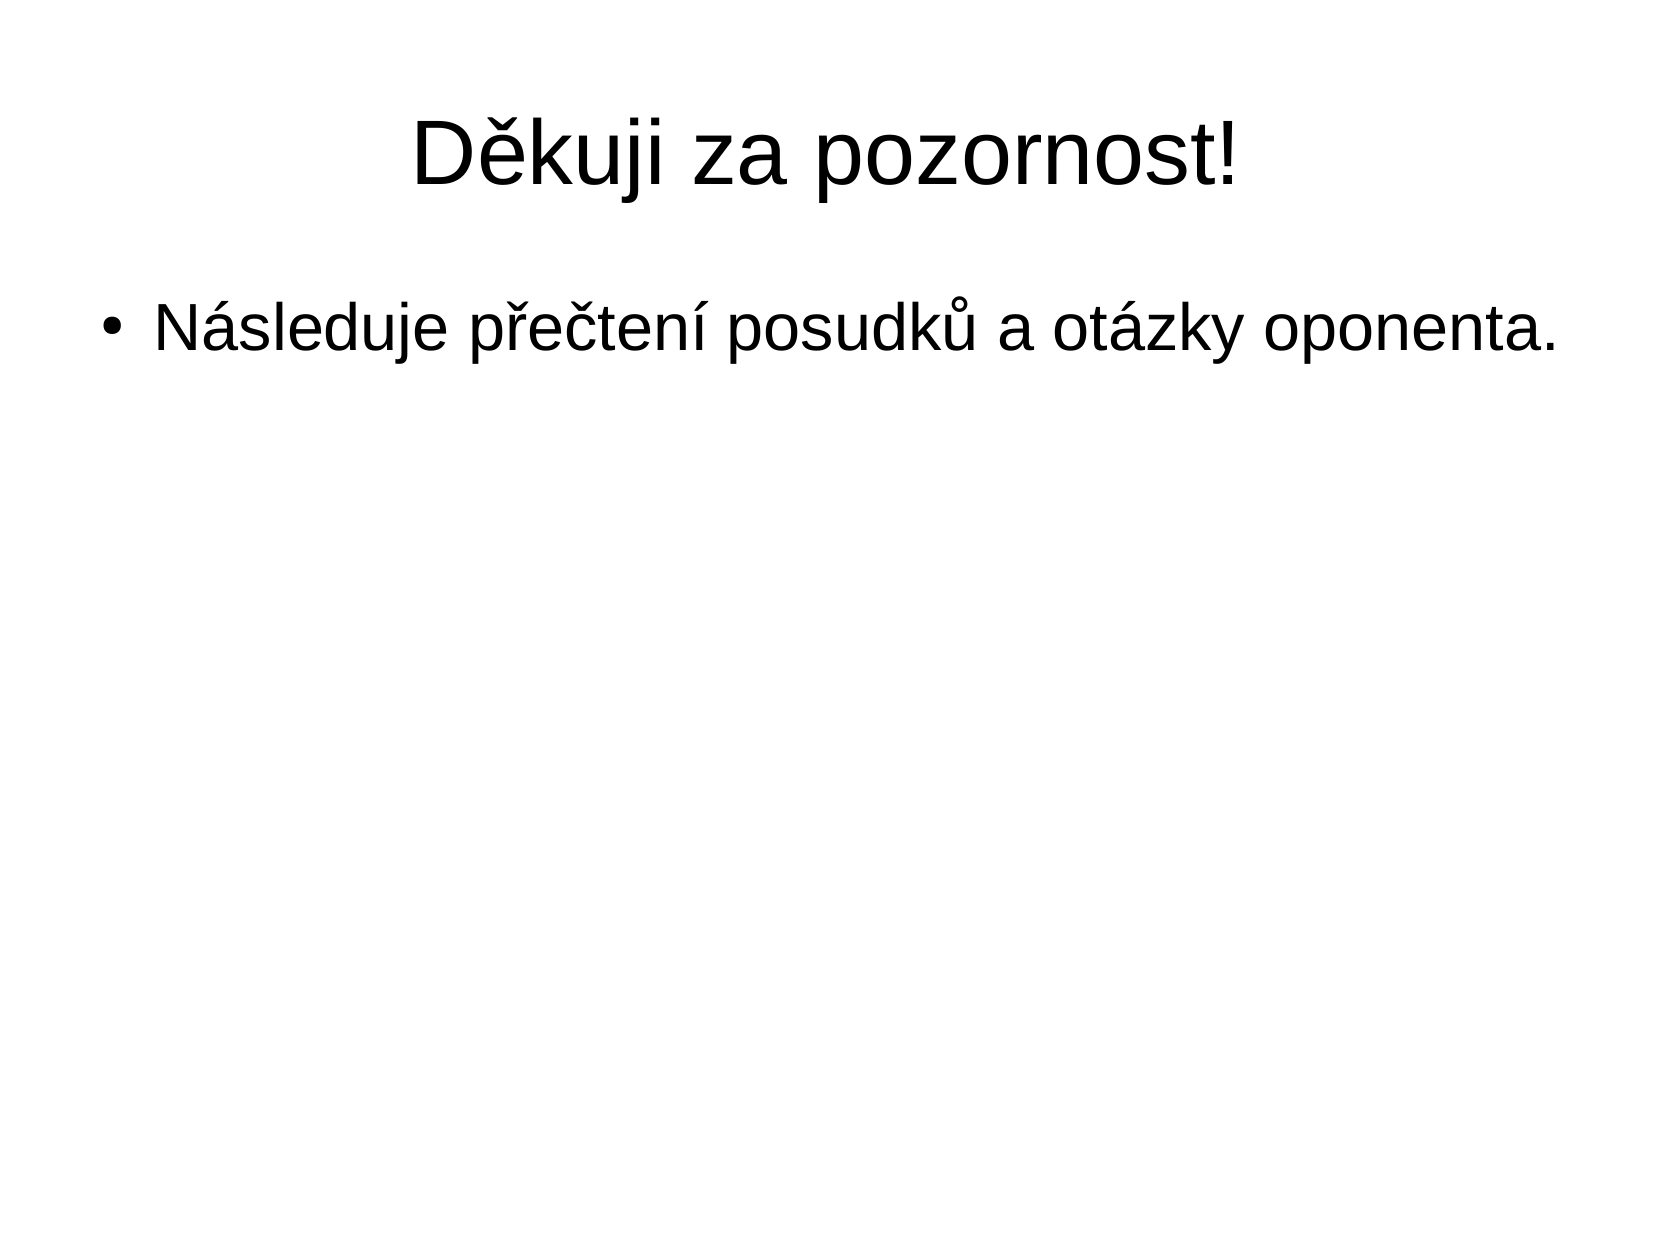

# Děkuji za pozornost!
Následuje přečtení posudků a otázky oponenta.